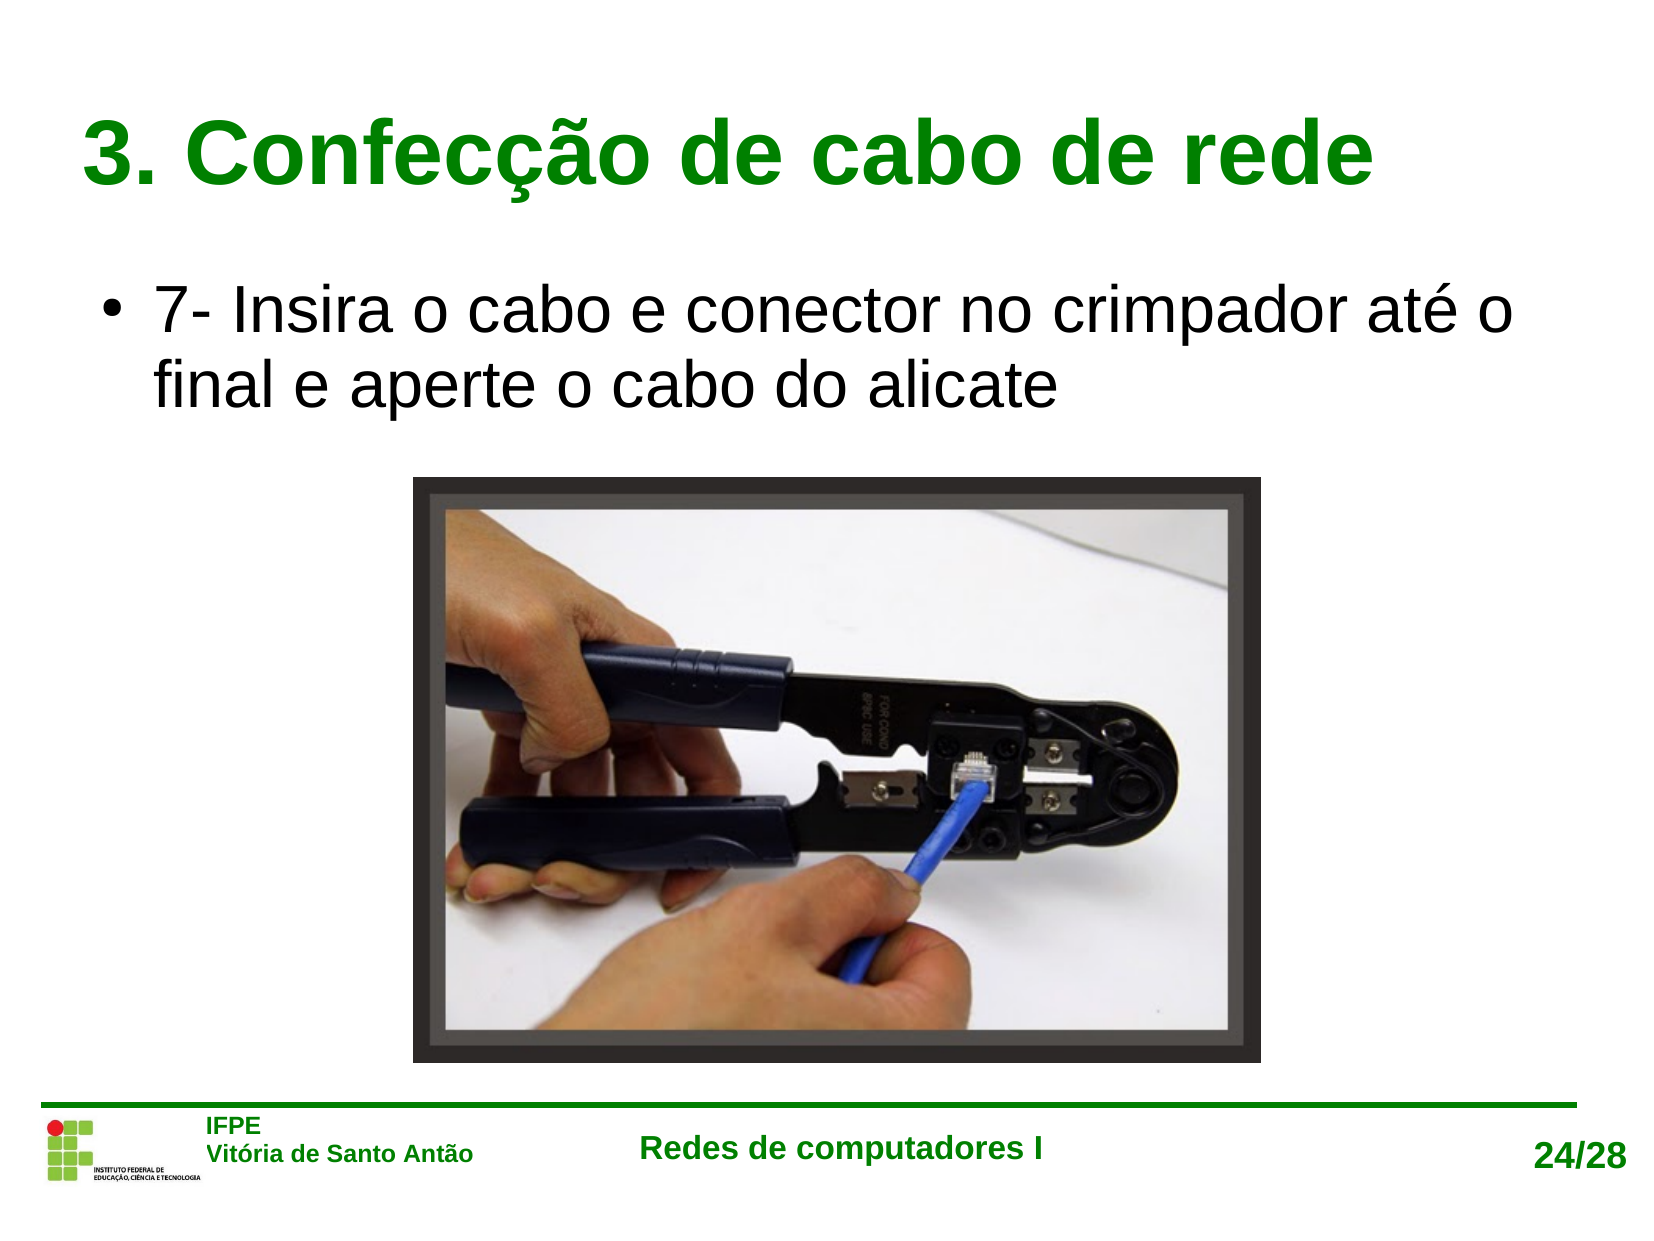

# 3. Confecção de cabo de rede
7- Insira o cabo e conector no crimpador até o final e aperte o cabo do alicate